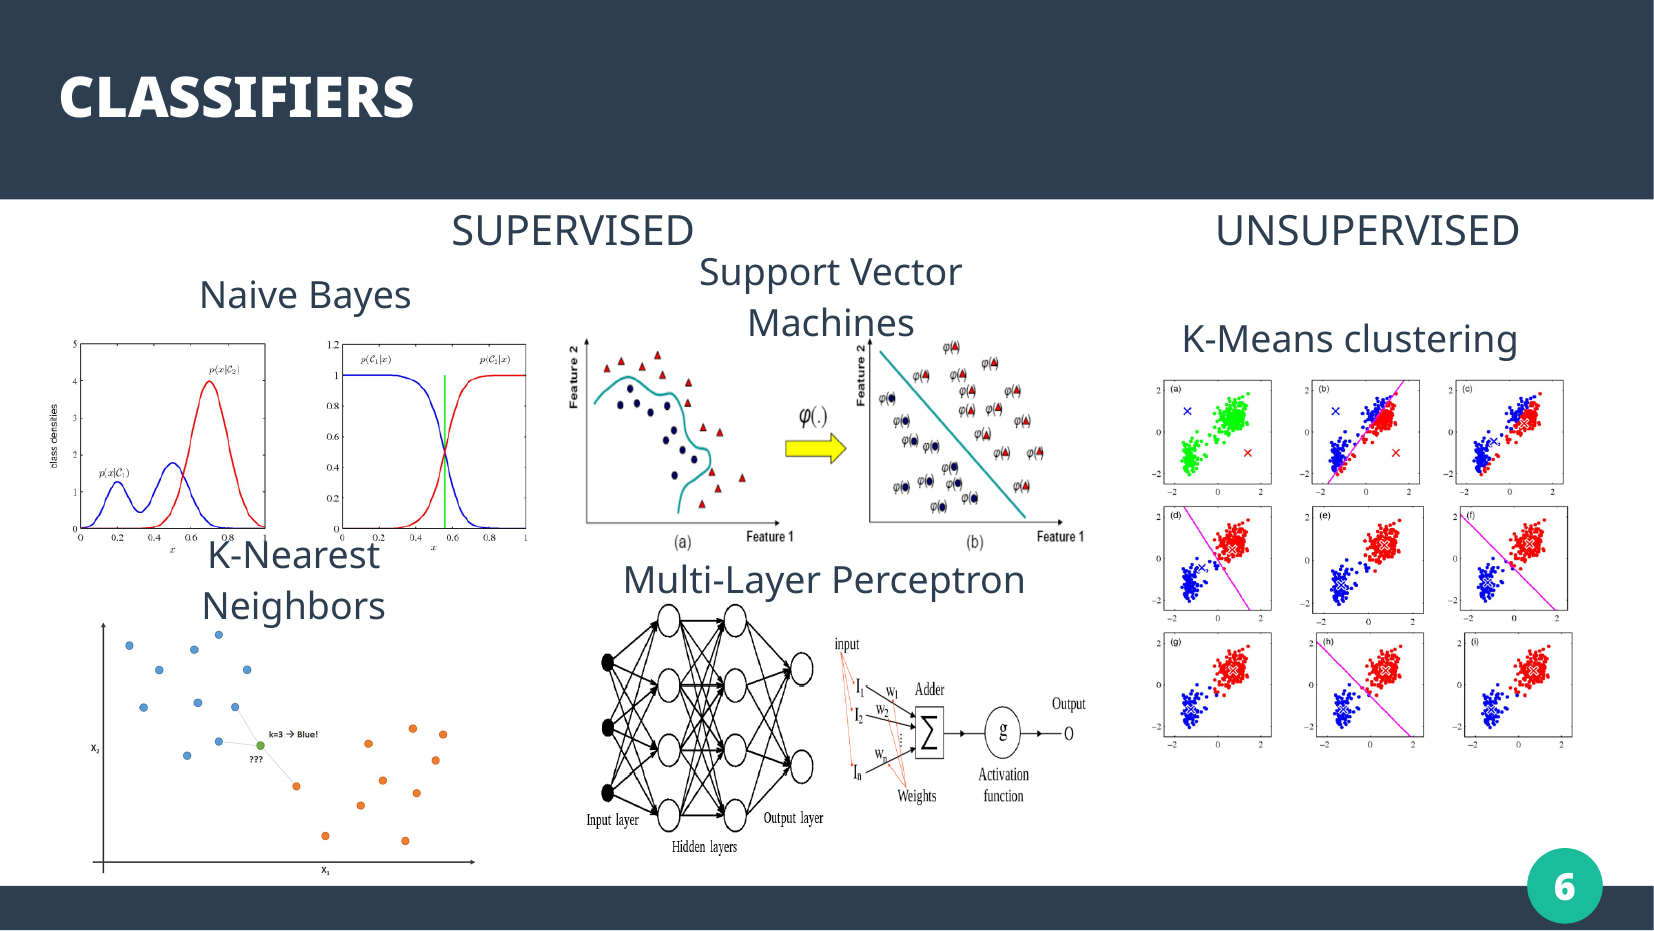

# CLASSIFIERS
SUPERVISED
UNSUPERVISED
Support Vector Machines
Naive Bayes
K-Means clustering
Multi-Layer Perceptron
K-Nearest Neighbors